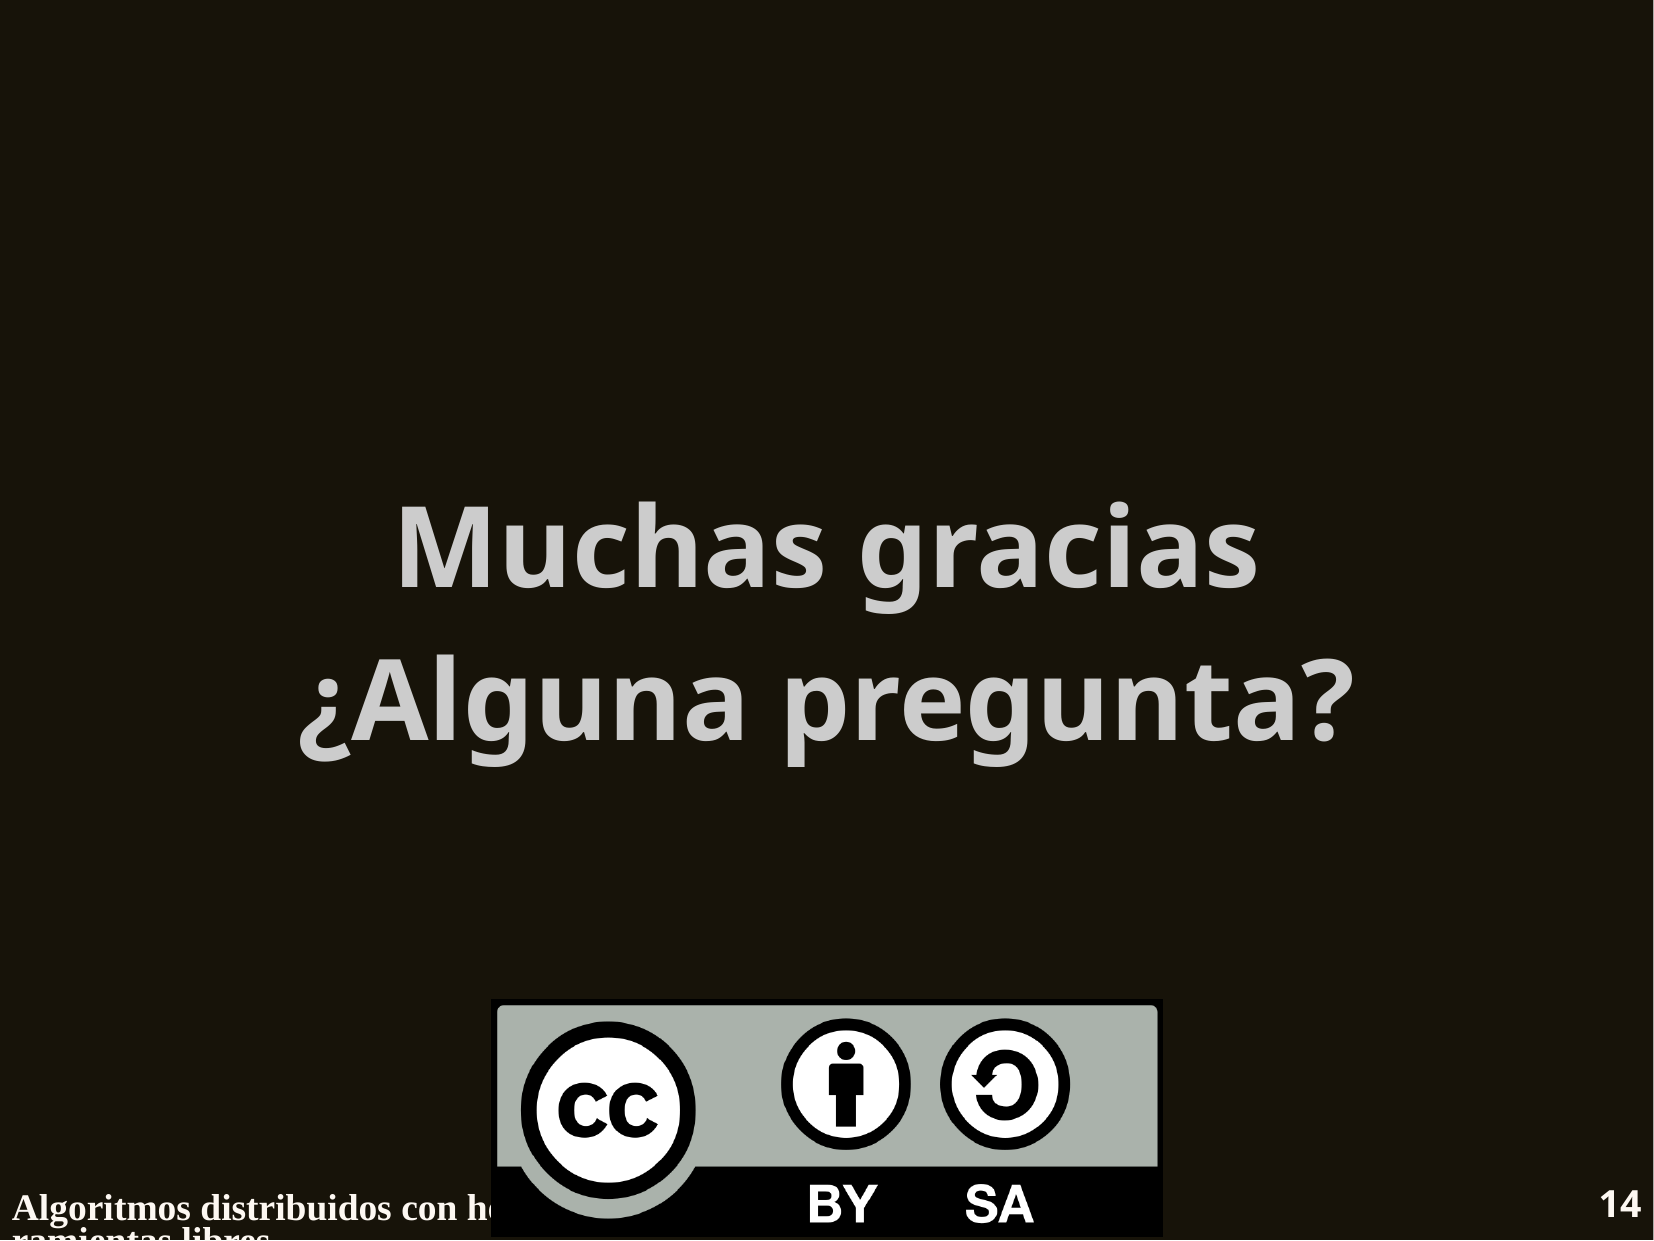

# Muchas gracias ¿Alguna pregunta?
Algoritmos distribuidos con herramientas libres
14